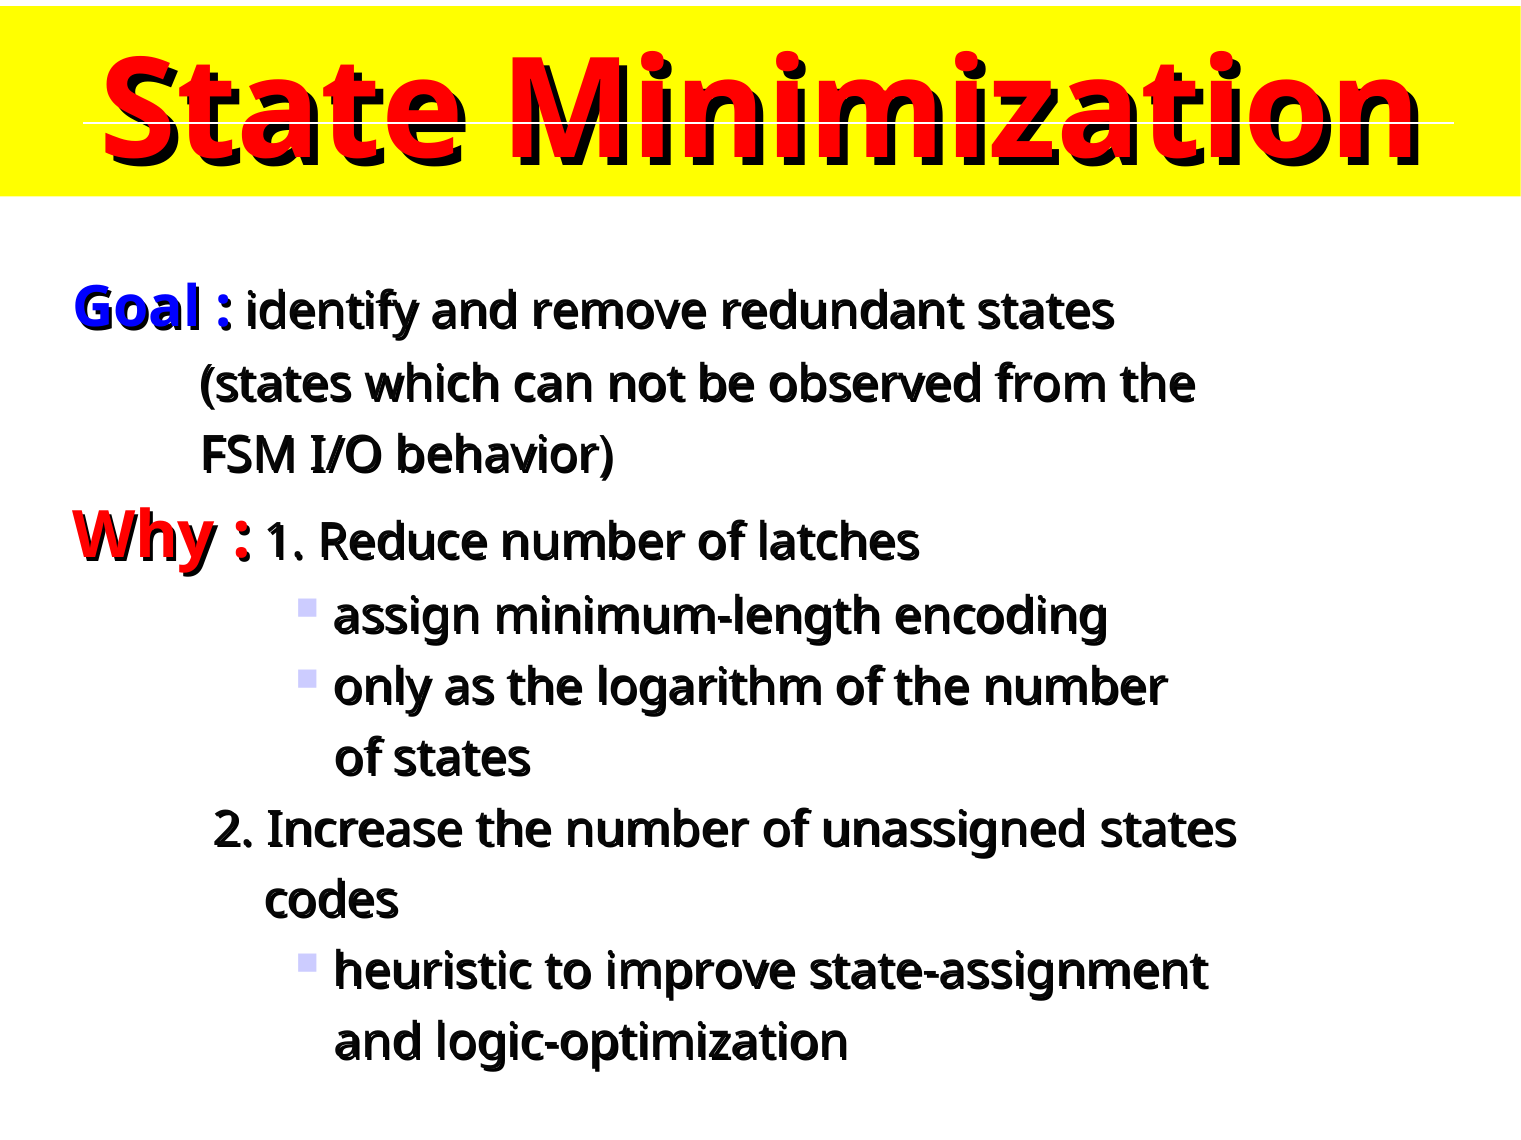

# State Minimization
Goal : identify and remove redundant states
 (states which can not be observed from the
 FSM I/O behavior)
Why : 1. Reduce number of latches
assign minimum-length encoding
only as the logarithm of the number
 of states
 2. Increase the number of unassigned states
 codes
heuristic to improve state-assignment
 and logic-optimization